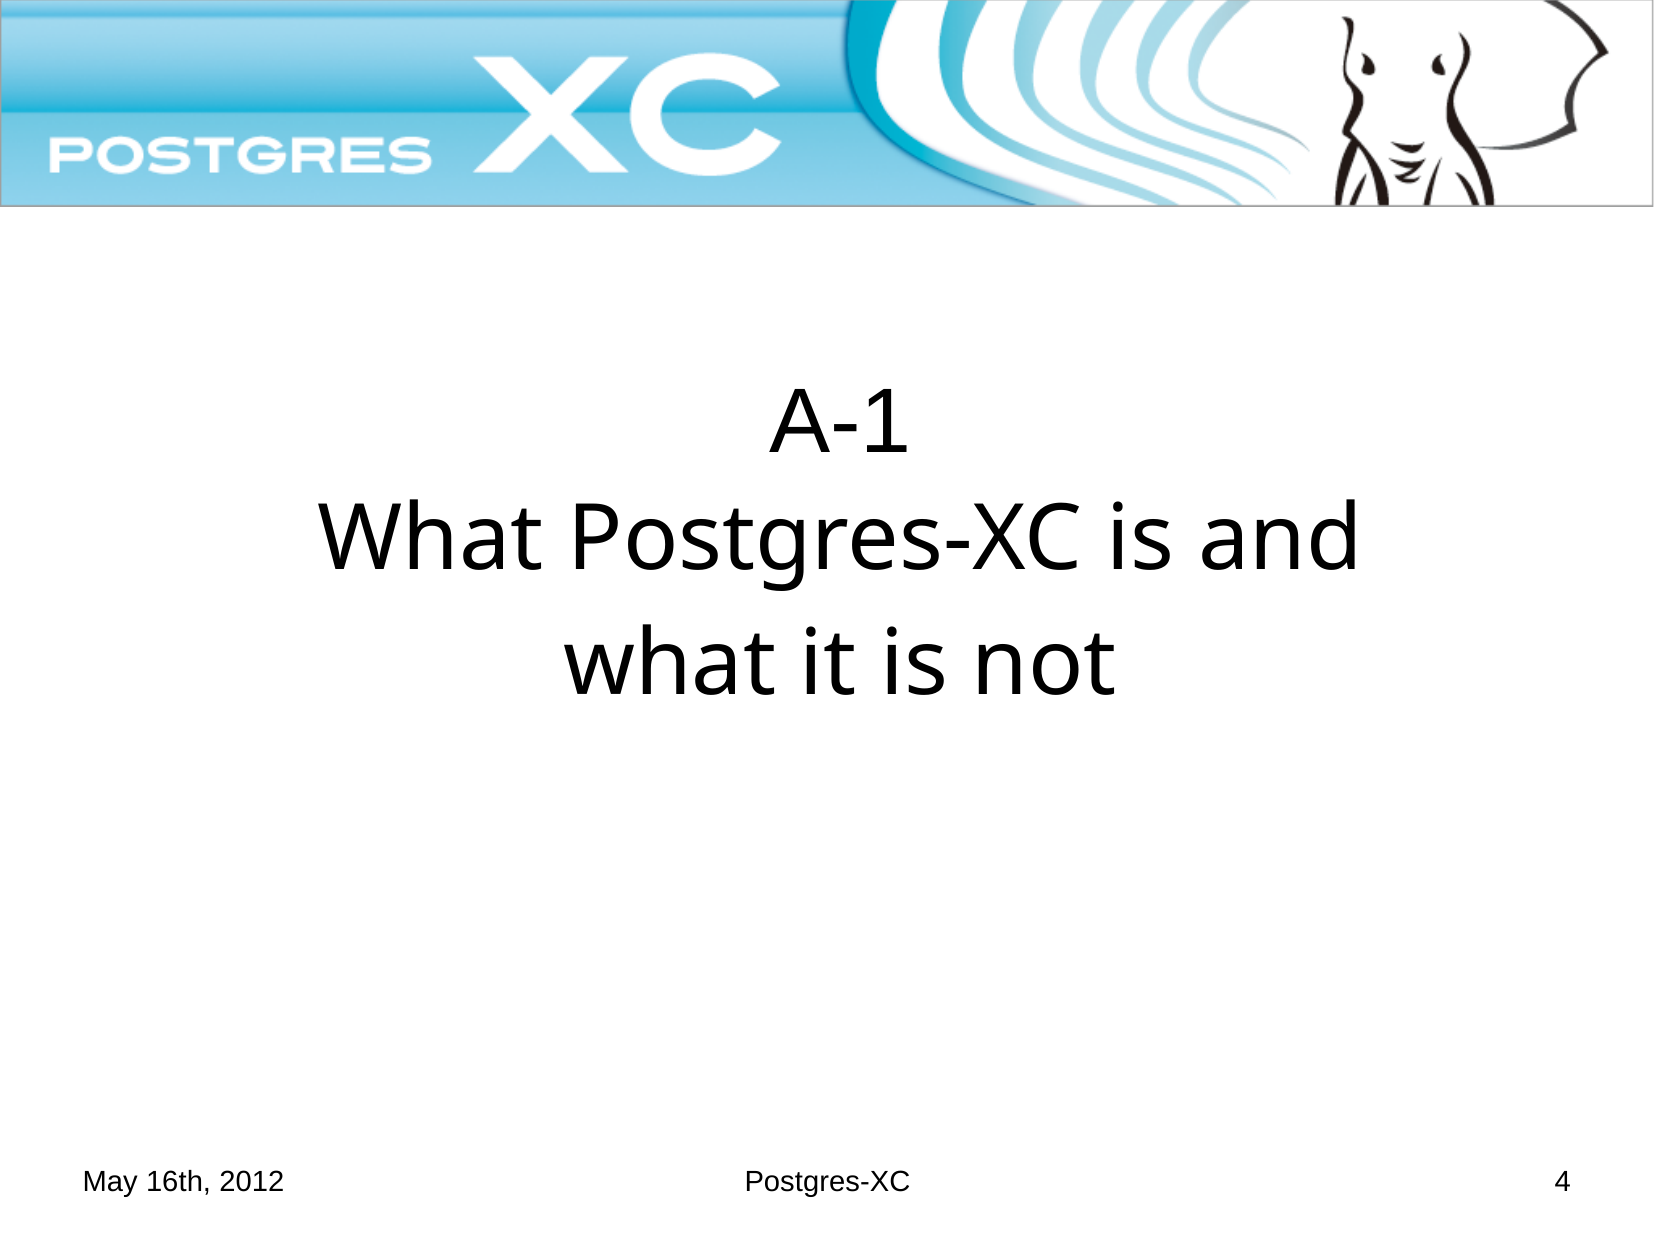

# A-1 What Postgres-XC is and what it is not
4